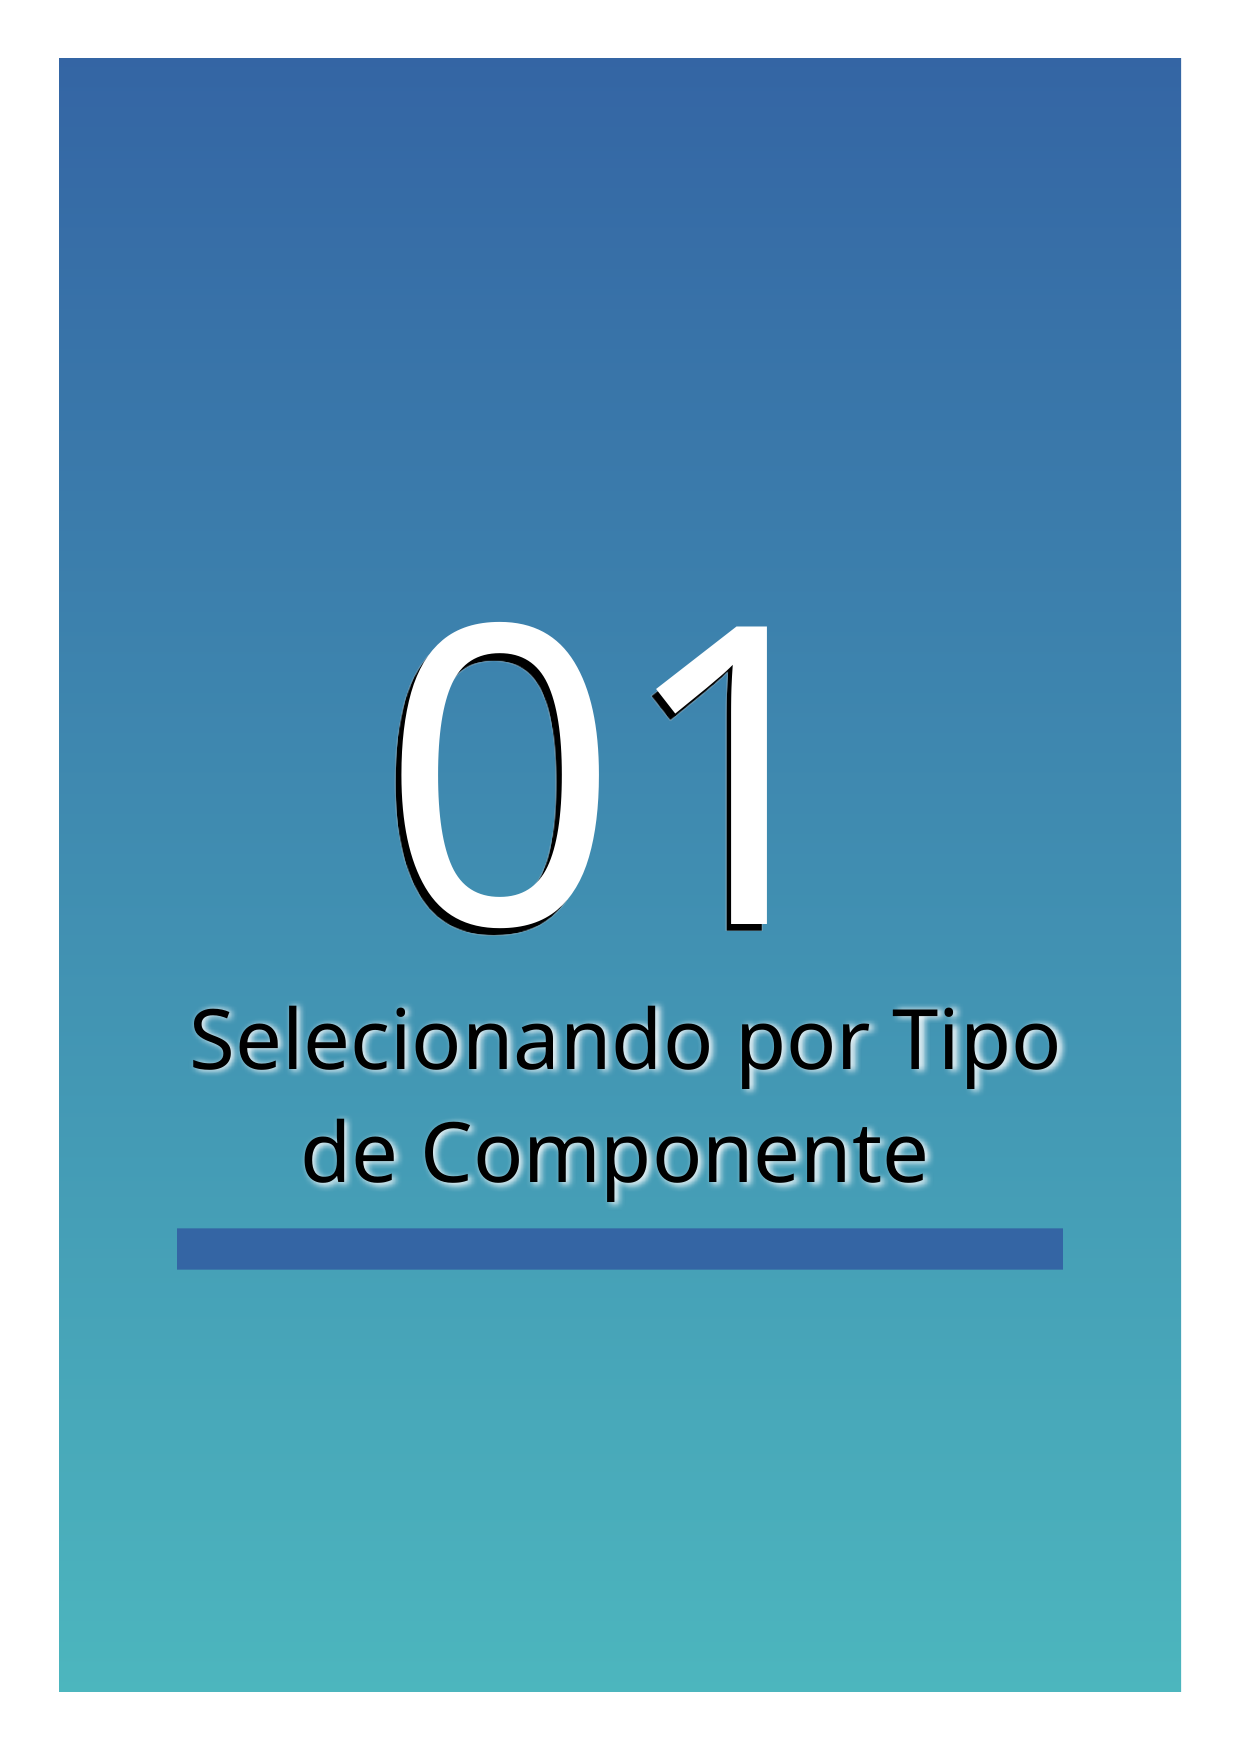

# 01
Selecionando por Tipo de Componente
JavaFX e CSS - Michel Alves
4